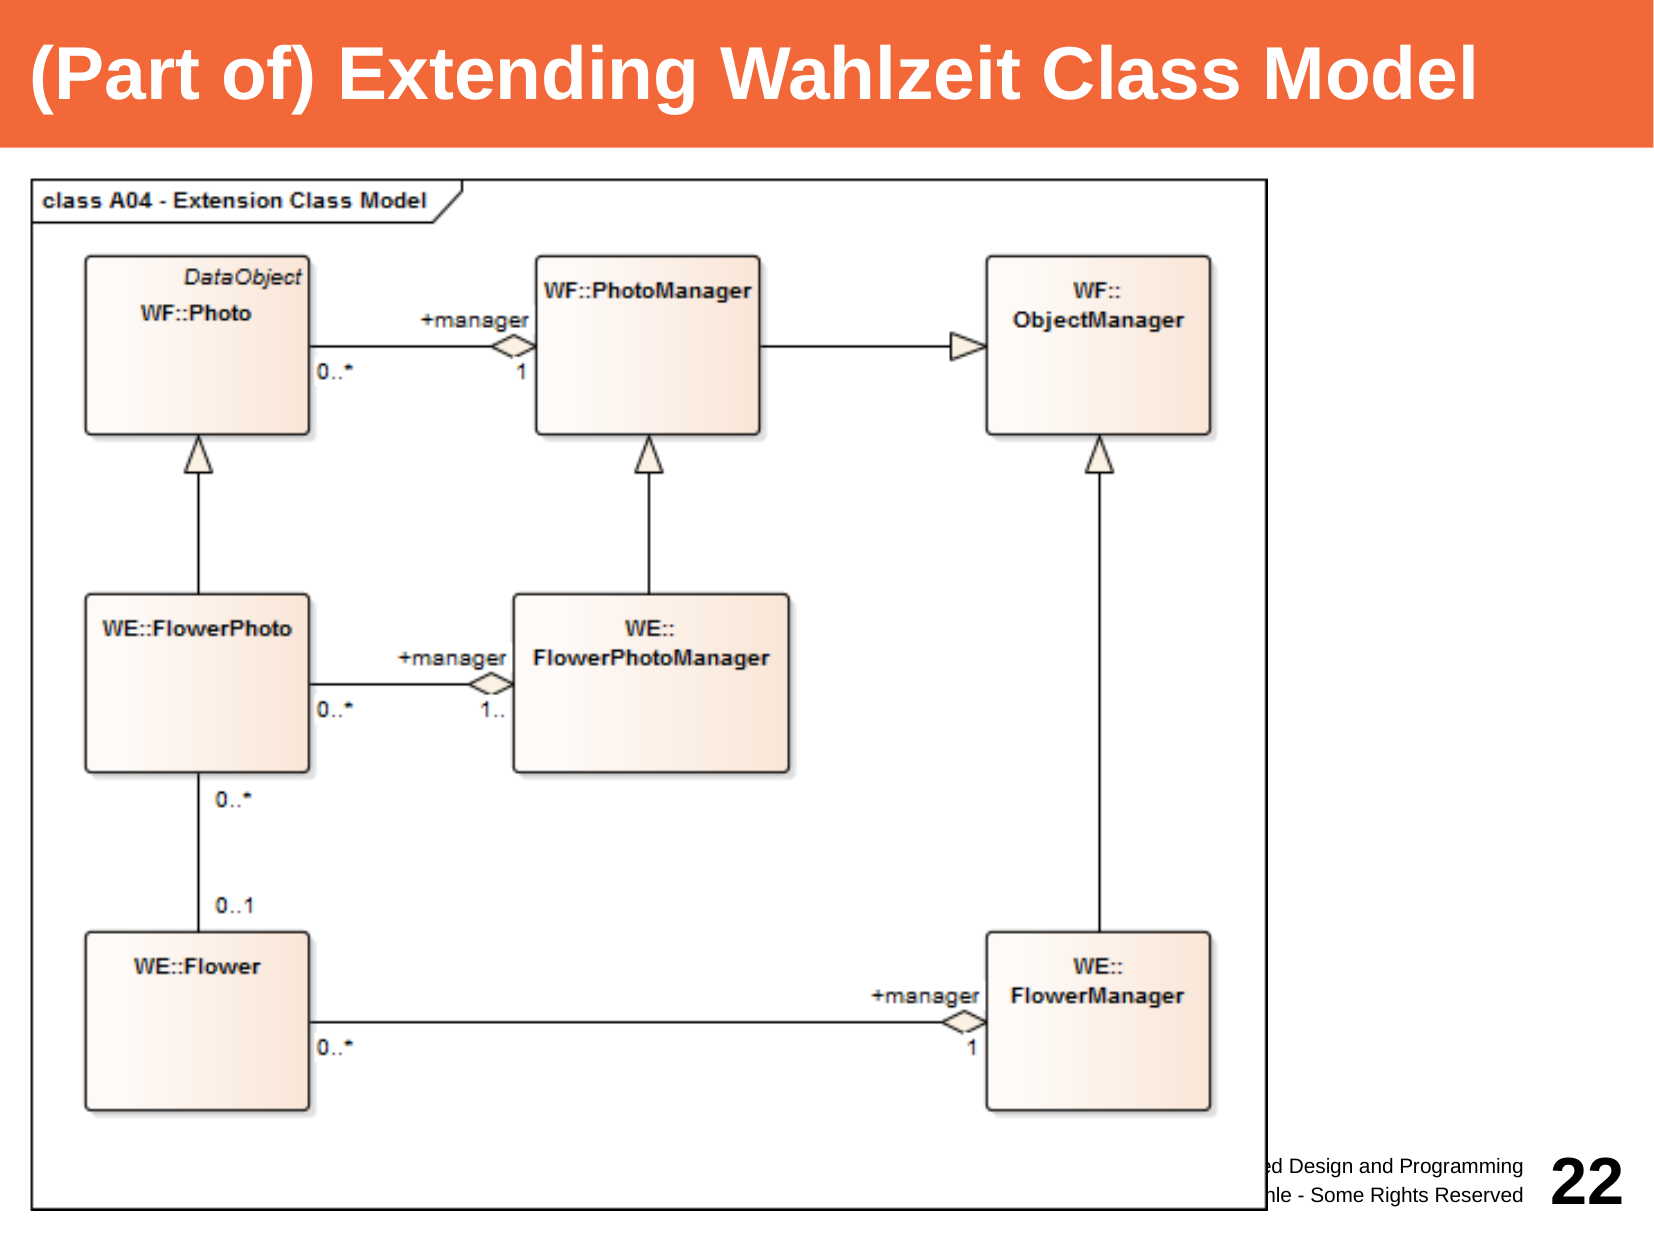

# (Part of) Extending Wahlzeit Class Model
Advanced Design and Programming
22
© 2018 Dirk Riehle - Some Rights Reserved